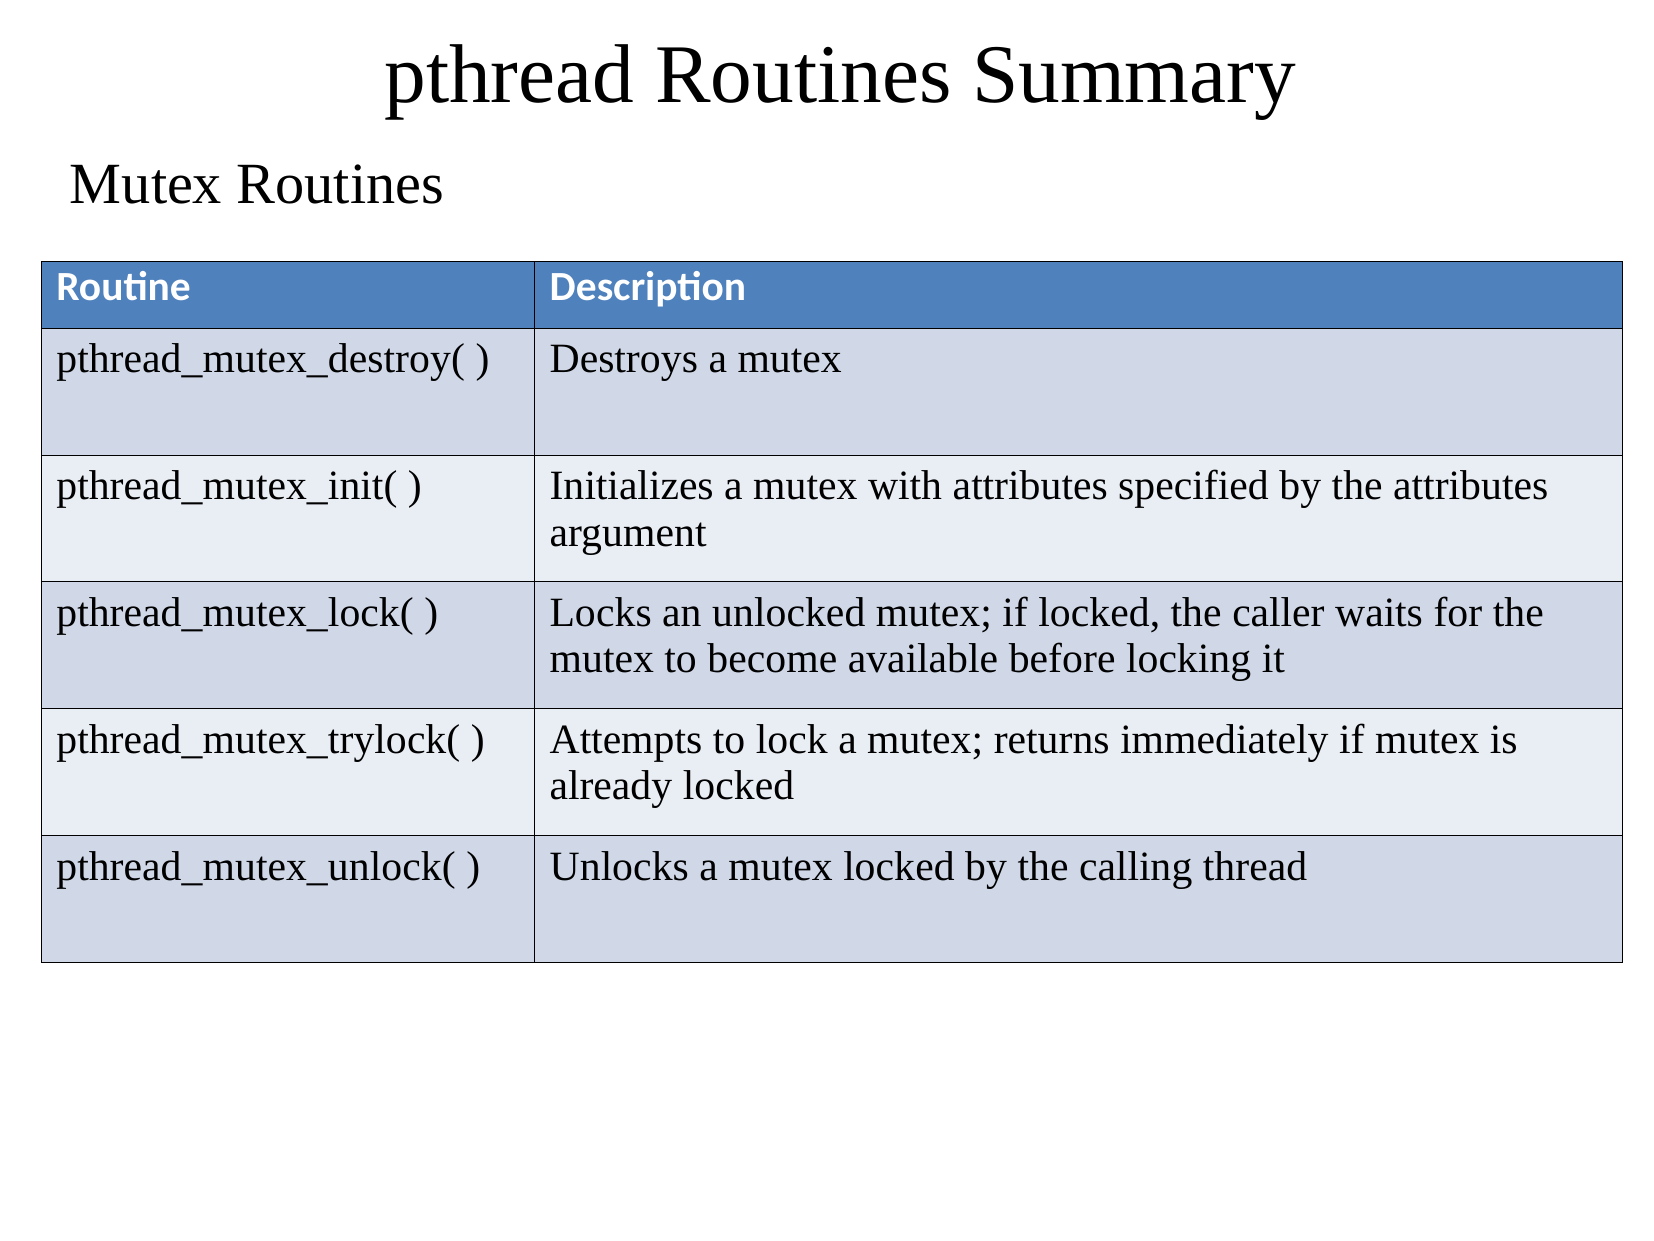

# pthread Routines Summary
Mutex Routines
| Routine | Description |
| --- | --- |
| pthread\_mutex\_destroy( ) | Destroys a mutex |
| pthread\_mutex\_init( ) | Initializes a mutex with attributes specified by the attributes argument |
| pthread\_mutex\_lock( ) | Locks an unlocked mutex; if locked, the caller waits for the mutex to become available before locking it |
| pthread\_mutex\_trylock( ) | Attempts to lock a mutex; returns immediately if mutex is already locked |
| pthread\_mutex\_unlock( ) | Unlocks a mutex locked by the calling thread |